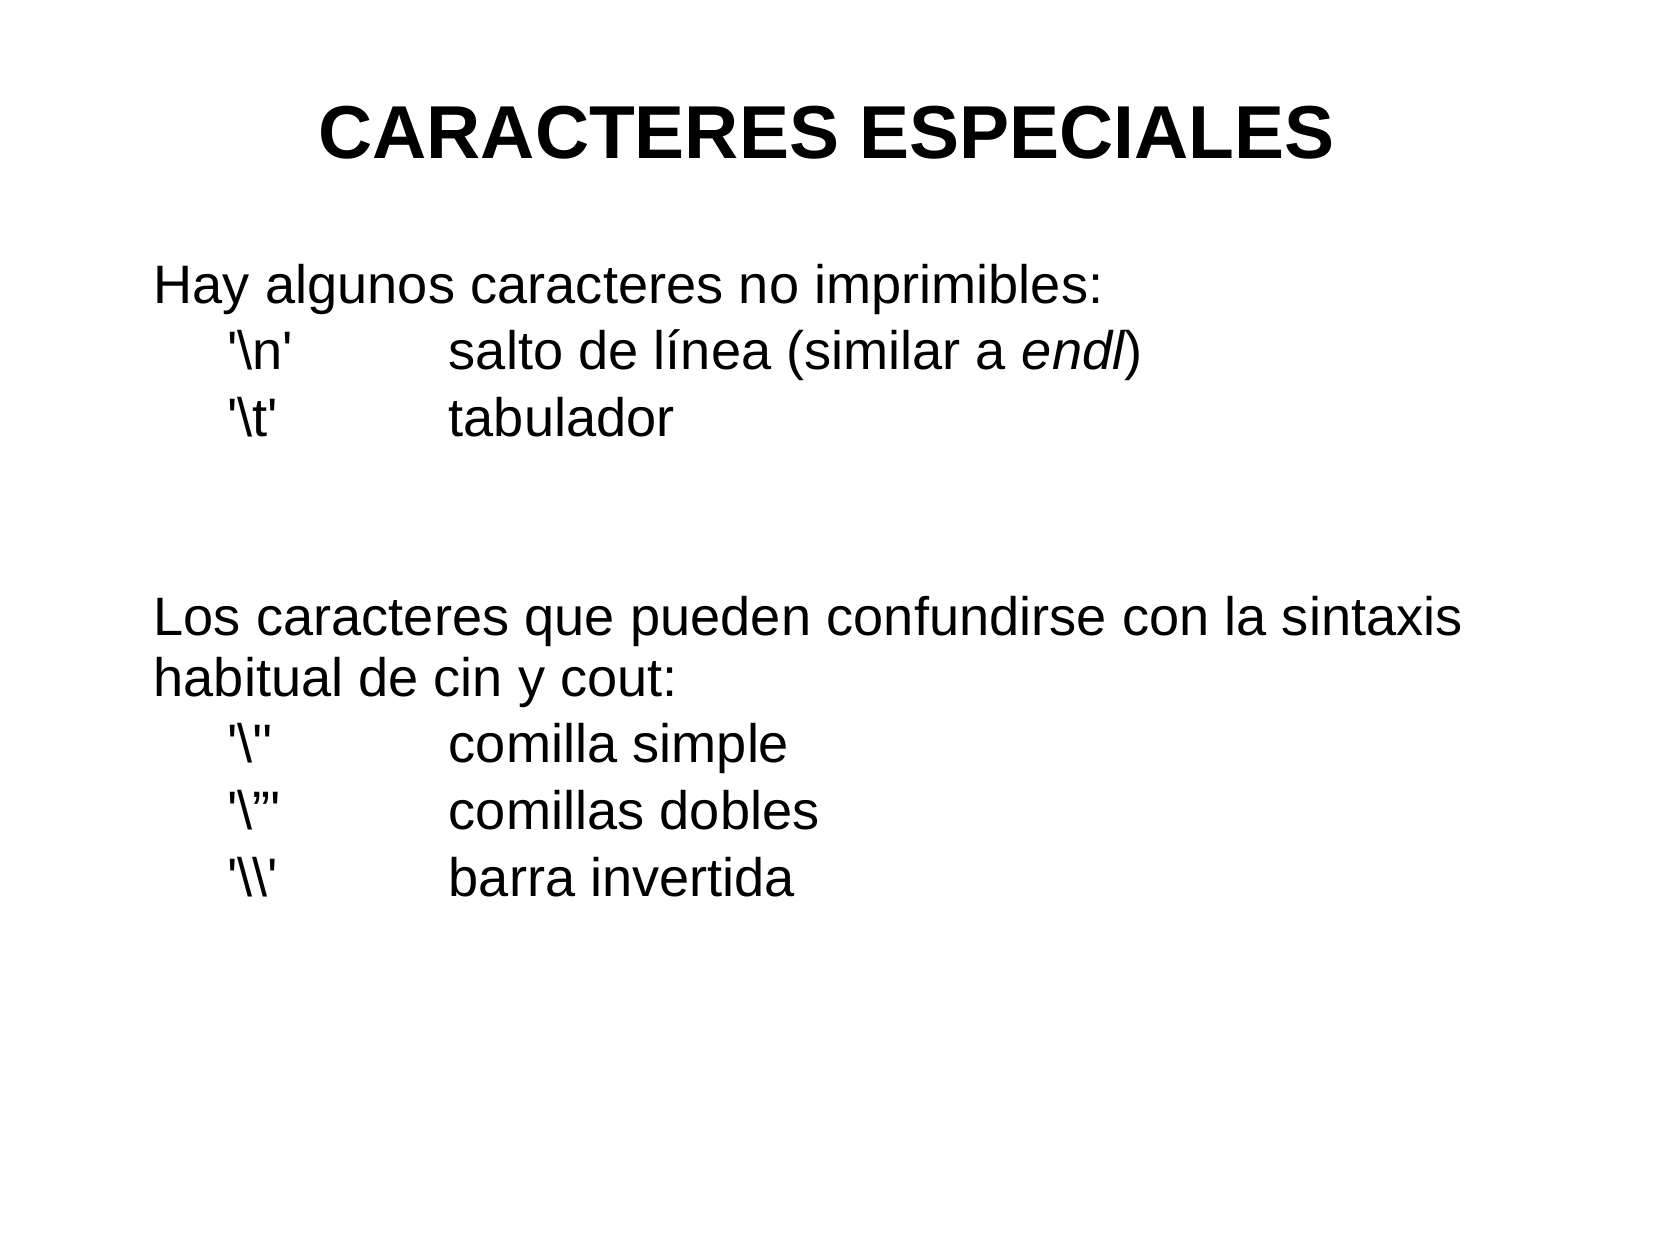

# CARACTERES ESPECIALES
Hay algunos caracteres no imprimibles:
	'\n'			salto de línea (similar a endl)
	'\t'			tabulador
Los caracteres que pueden confundirse con la sintaxis habitual de cin y cout:
	'\''			comilla simple
	'\”'			comillas dobles
	'\\'			barra invertida